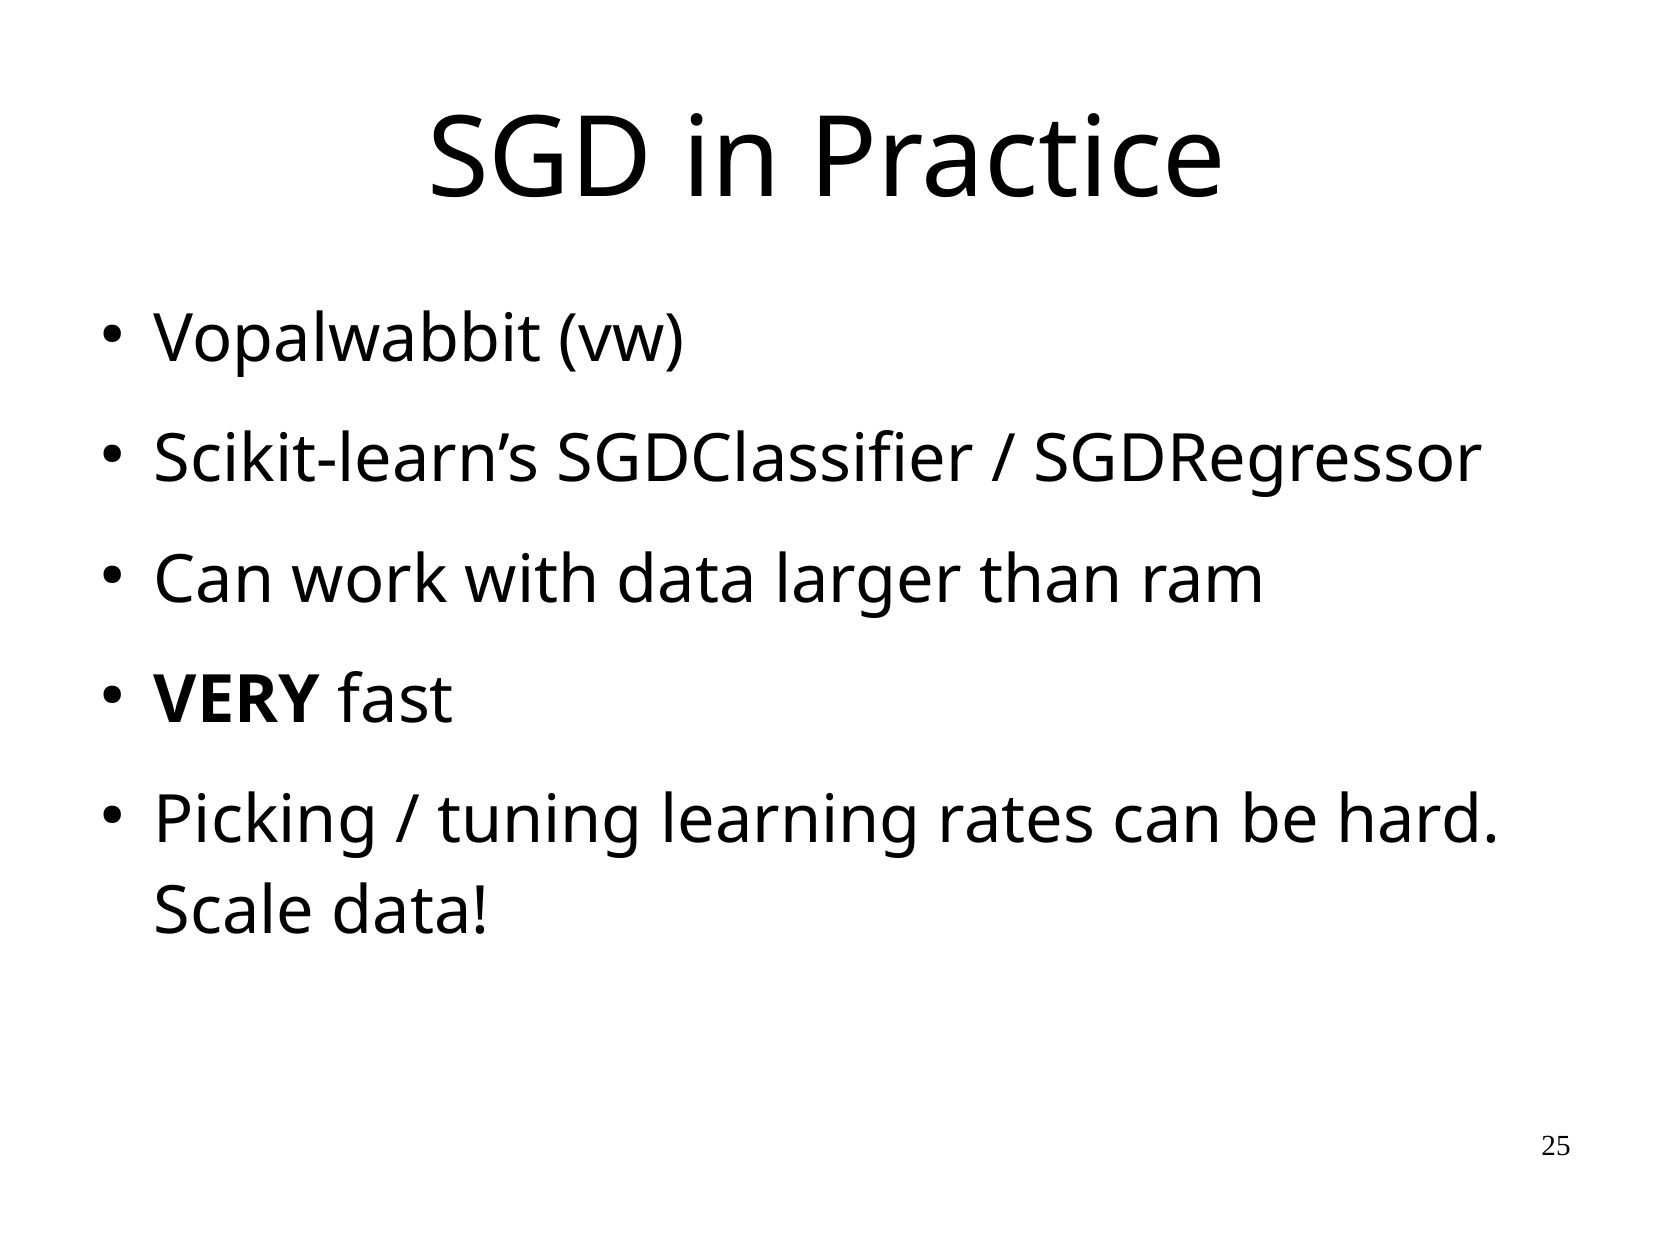

# SGD in Practice
Vopalwabbit (vw)
Scikit-learn’s SGDClassifier / SGDRegressor
Can work with data larger than ram
VERY fast
Picking / tuning learning rates can be hard. Scale data!
25